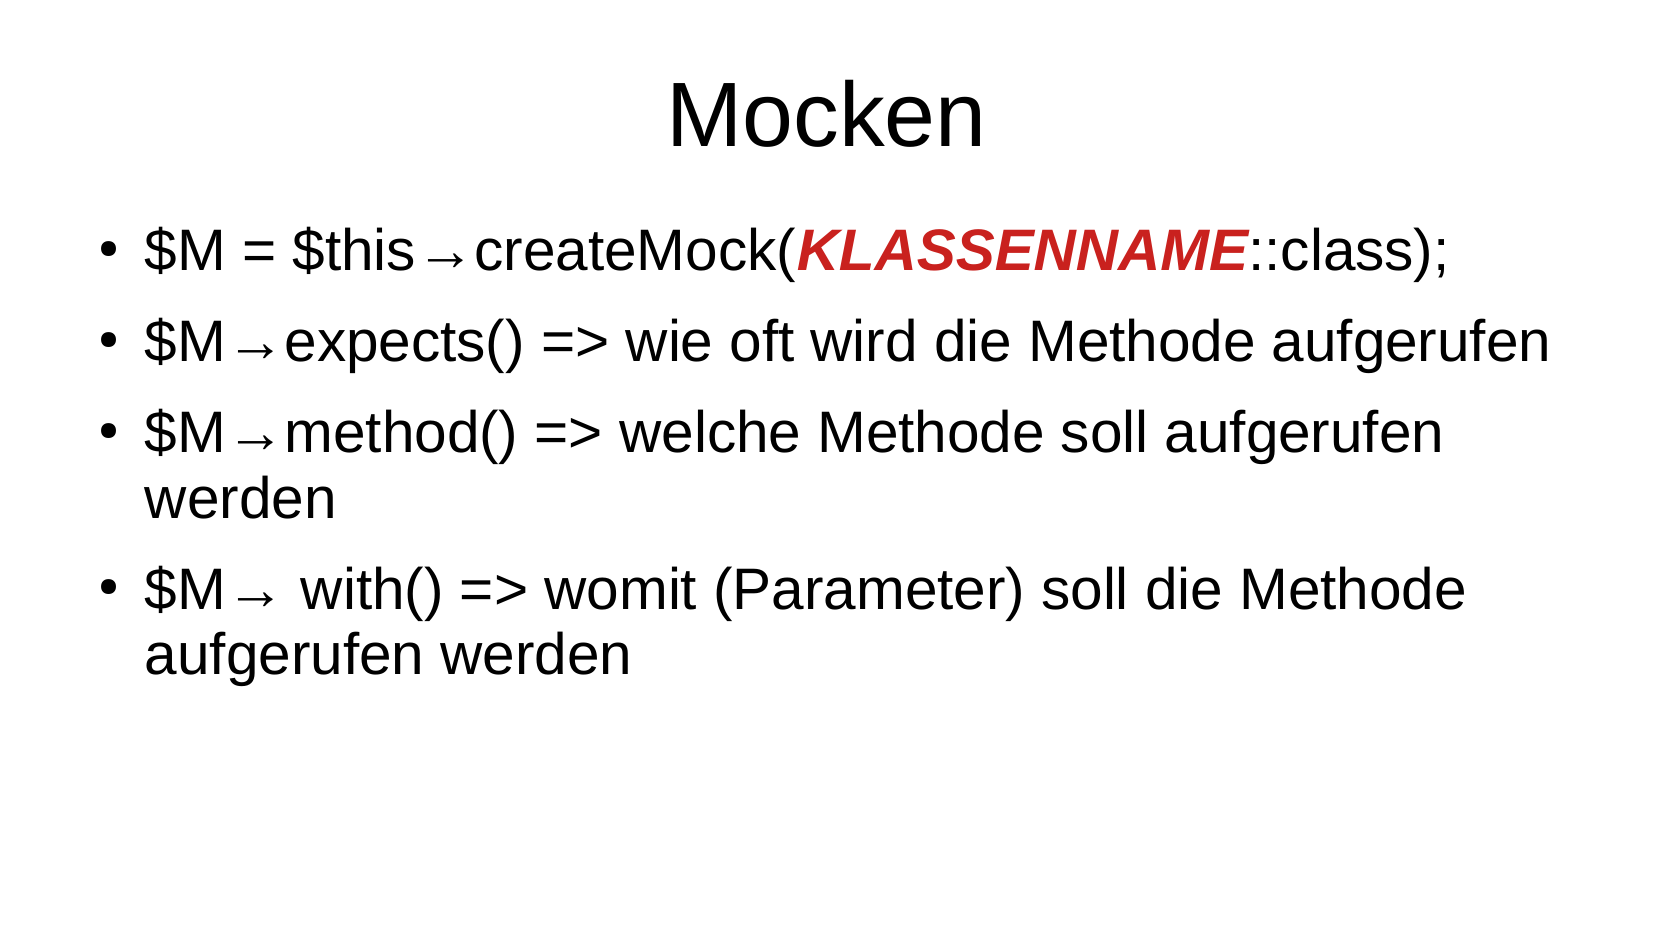

# Mocken
$M = $this→createMock(KLASSENNAME::class);
$M→expects() => wie oft wird die Methode aufgerufen
$M→method() => welche Methode soll aufgerufen werden
$M→ with() => womit (Parameter) soll die Methode aufgerufen werden